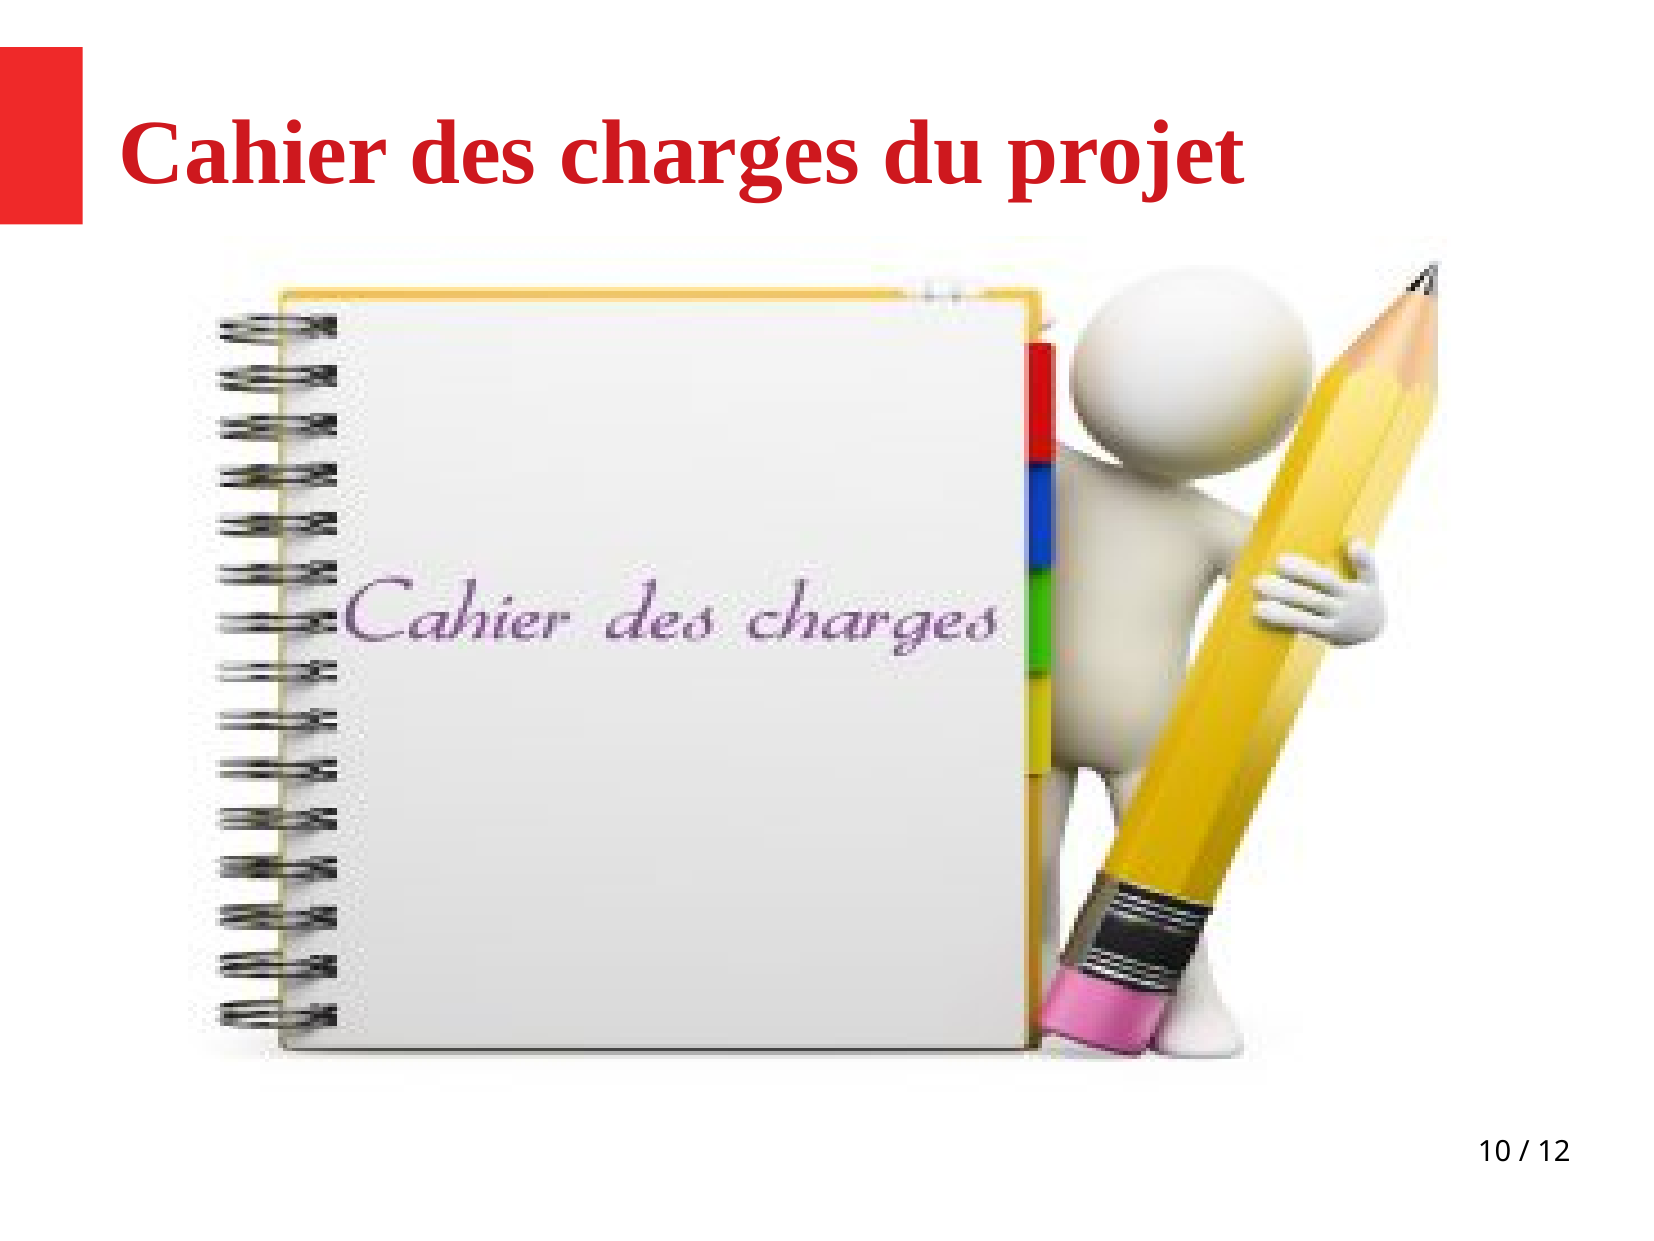

# Cahier des charges du projet
10